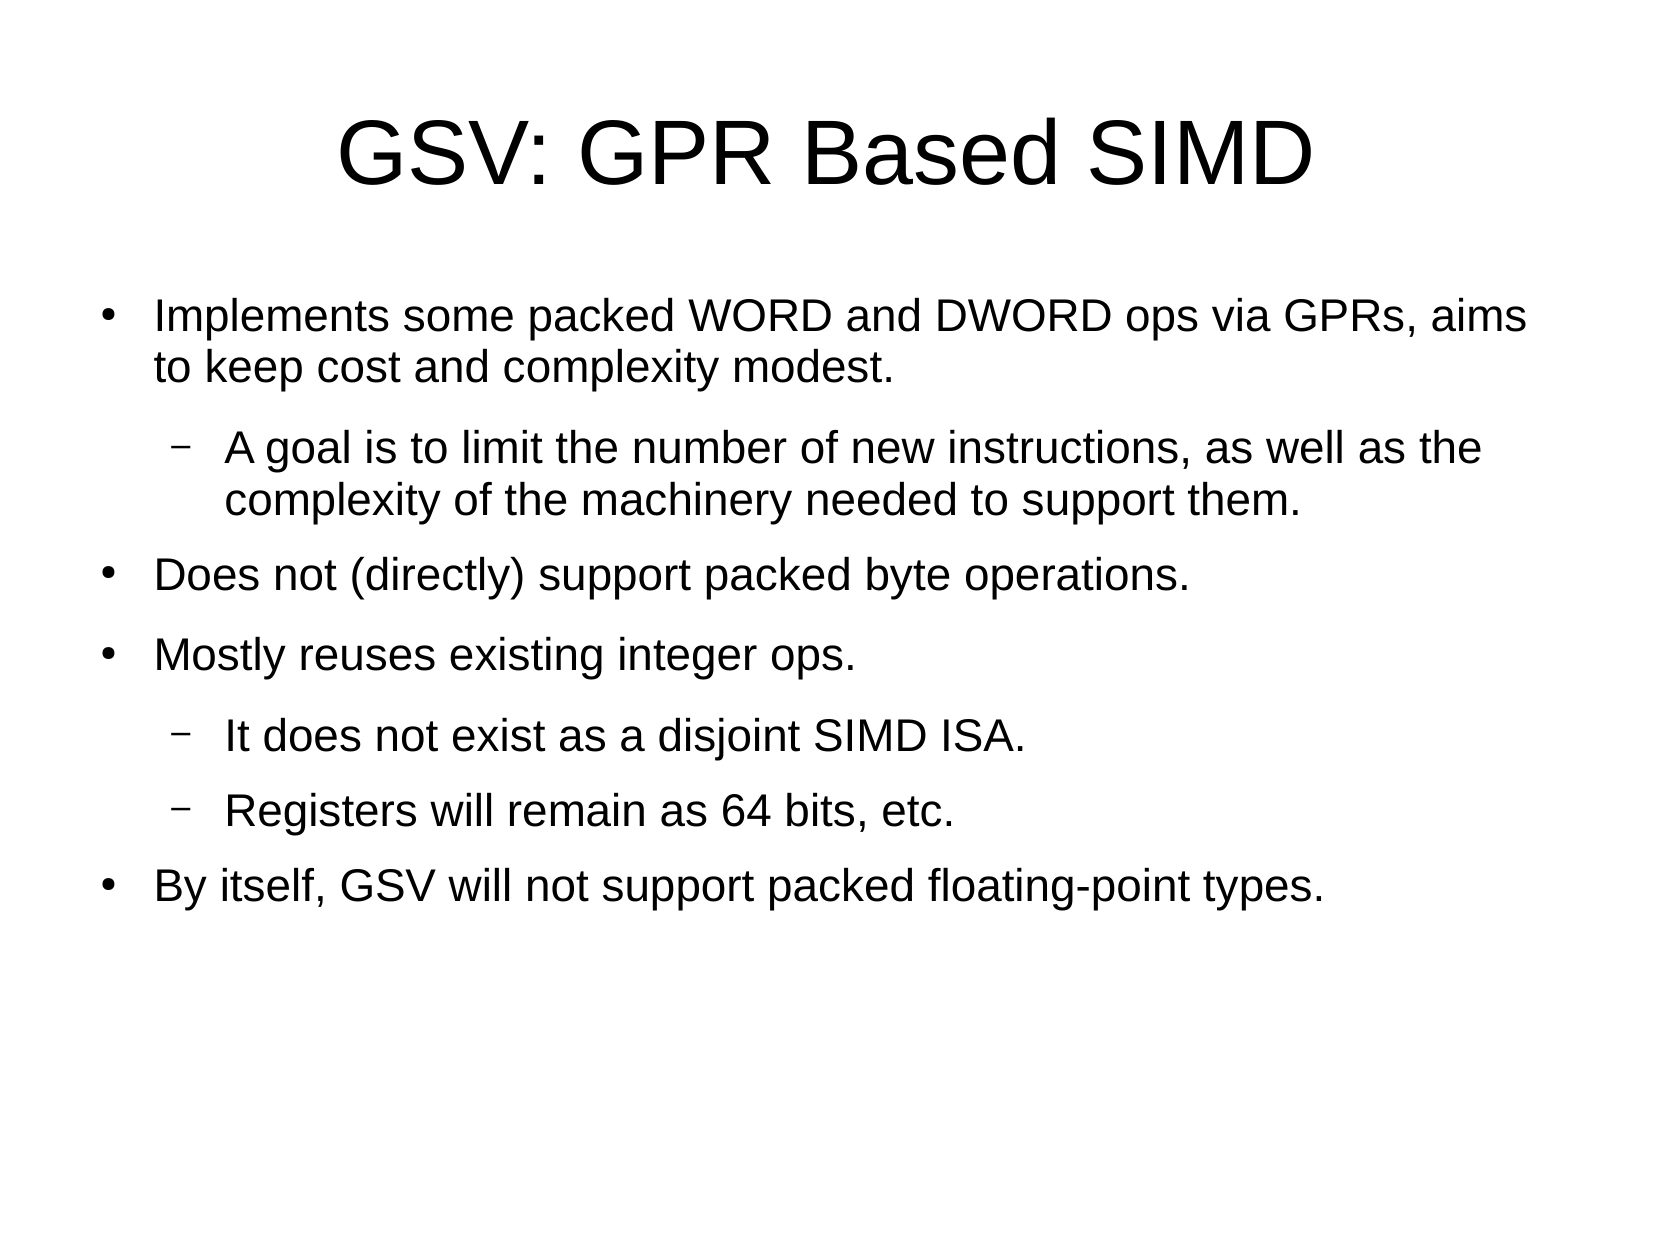

# GSV: GPR Based SIMD
Implements some packed WORD and DWORD ops via GPRs, aims to keep cost and complexity modest.
A goal is to limit the number of new instructions, as well as the complexity of the machinery needed to support them.
Does not (directly) support packed byte operations.
Mostly reuses existing integer ops.
It does not exist as a disjoint SIMD ISA.
Registers will remain as 64 bits, etc.
By itself, GSV will not support packed floating-point types.